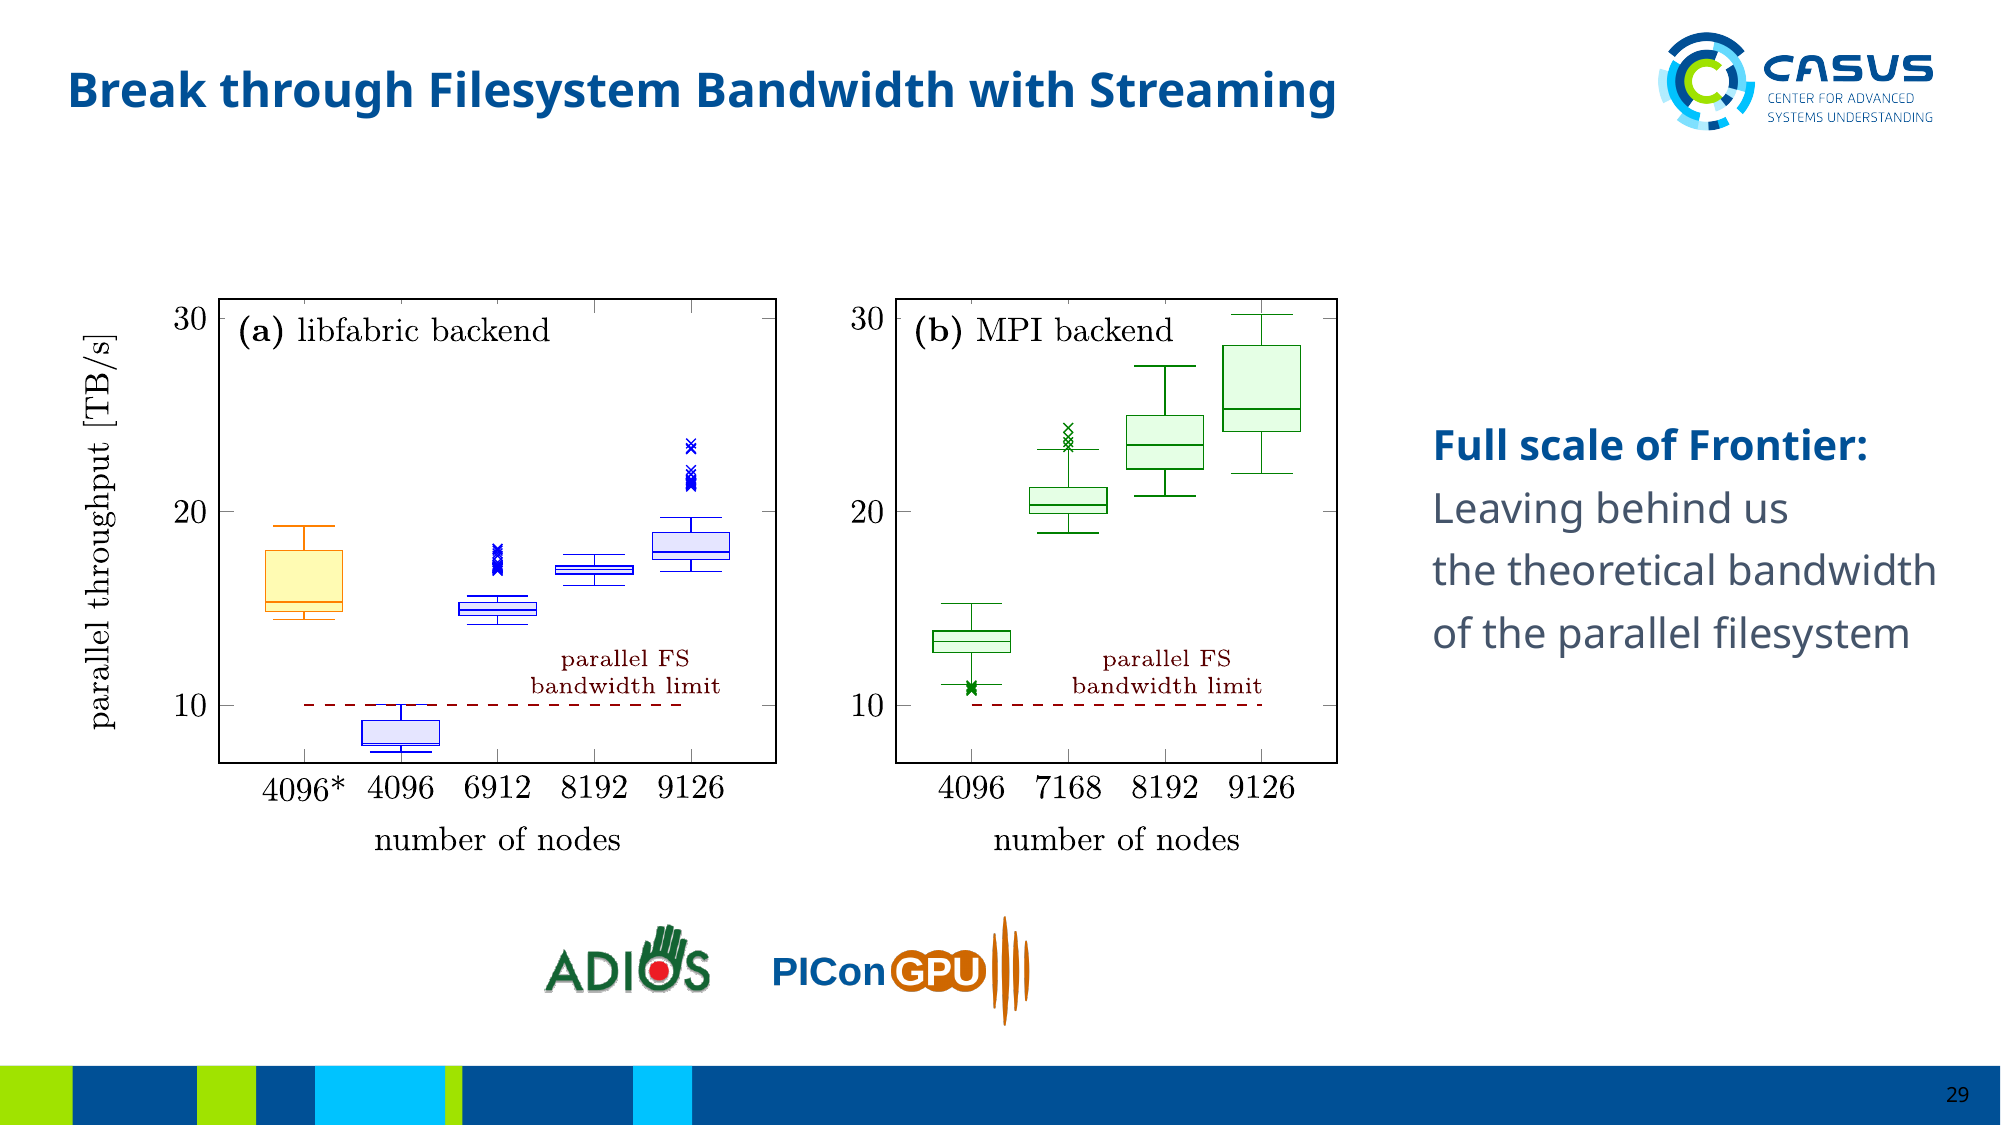

# Break through Filesystem Bandwidth with Streaming
Full scale of Frontier:
Leaving behind us
the theoretical bandwidth
of the parallel filesystem
29